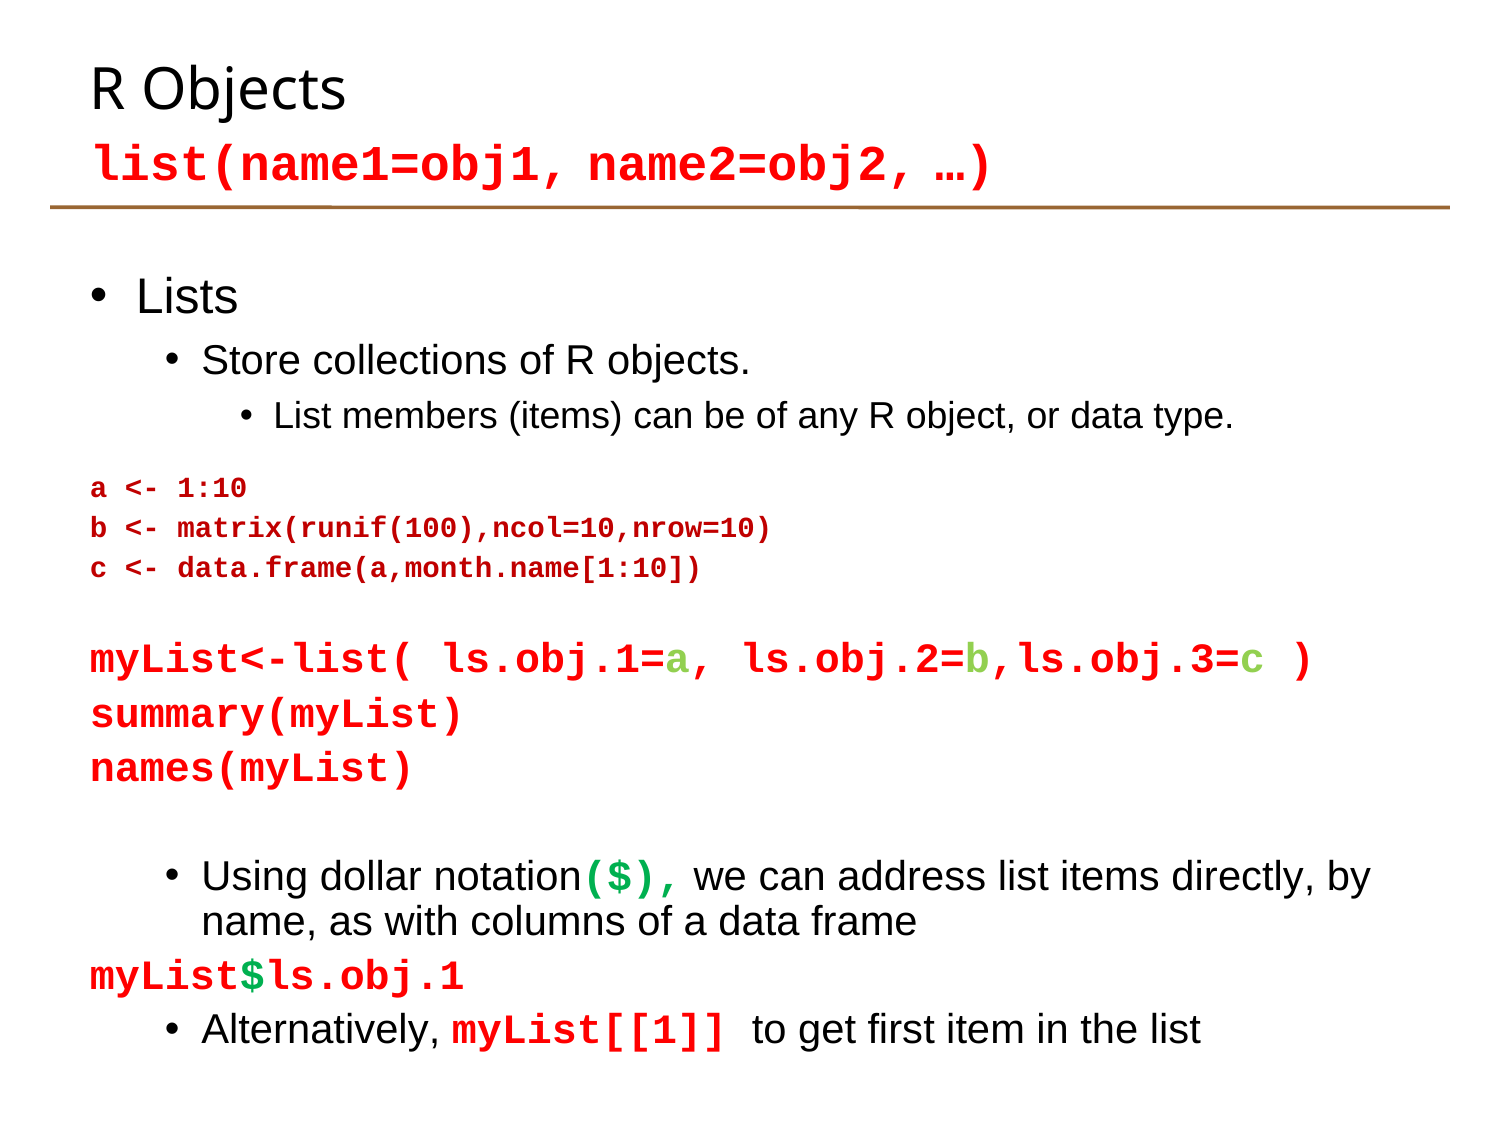

R Objects
list(name1=obj1, name2=obj2, …)‏
Lists
Store collections of R objects.
List members (items) can be of any R object, or data type.
a <- 1:10
b <- matrix(runif(100),ncol=10,nrow=10)‏
c <- data.frame(a,month.name[1:10])‏
myList<-list( ls.obj.1=a, ls.obj.2=b,ls.obj.3=c )‏
summary(myList)‏
names(myList)‏
Using dollar notation($), we can address list items directly, by name, as with columns of a data frame
myList$ls.obj.1
Alternatively, myList[[1]] to get first item in the list